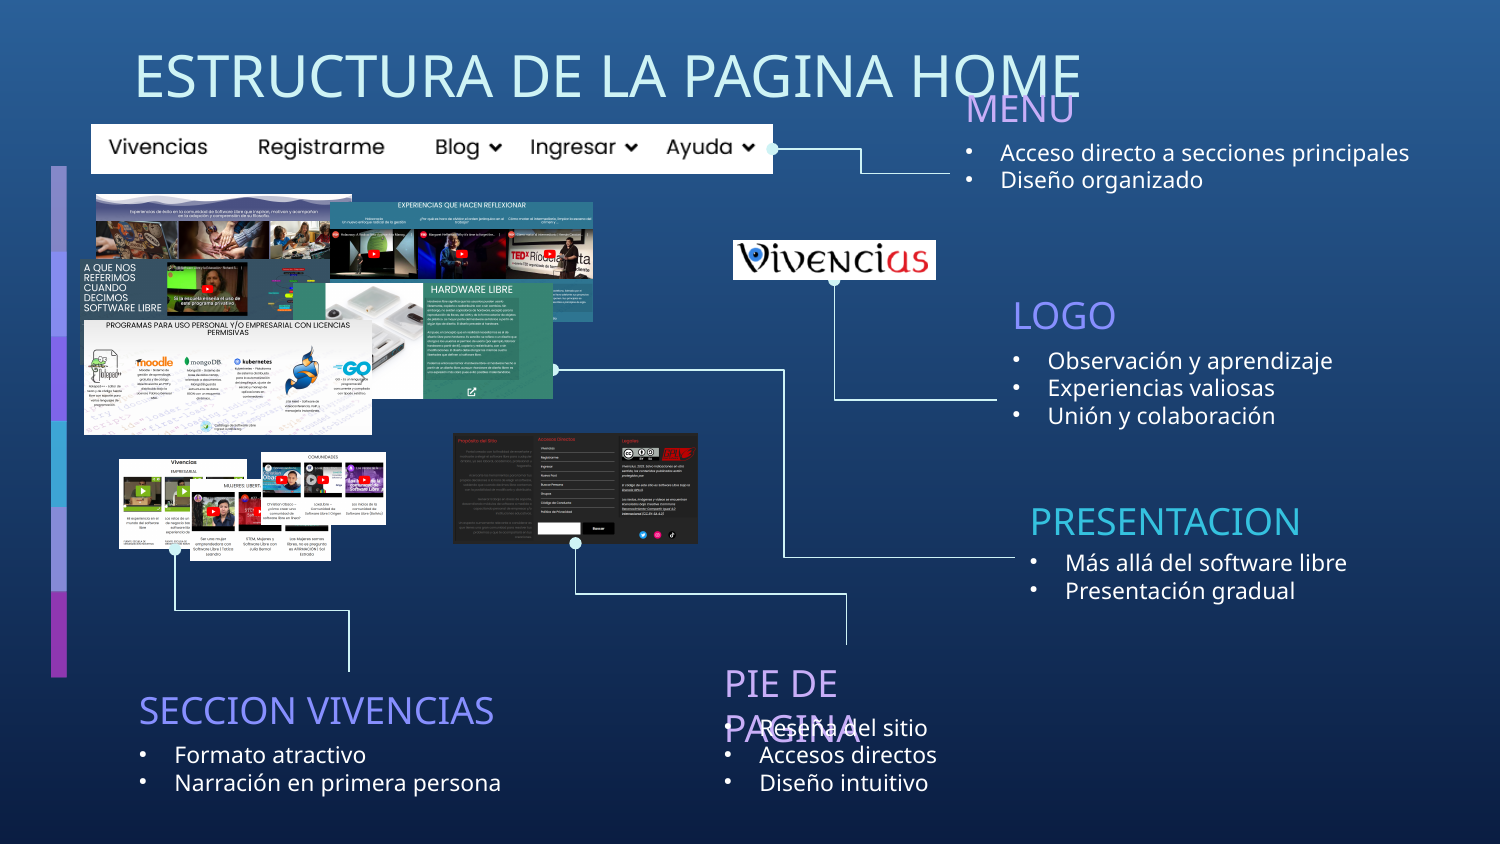

# ESTRUCTURA DE LA PAGINA HOME
MENU
Acceso directo a secciones principales
Diseño organizado
LOGO
Observación y aprendizaje
Experiencias valiosas
Unión y colaboración
PRESENTACION
Más allá del software libre
Presentación gradual
PIE DE PAGINA
SECCION VIVENCIAS
Reseña del sitio
Accesos directos
Diseño intuitivo
Formato atractivo
Narración en primera persona